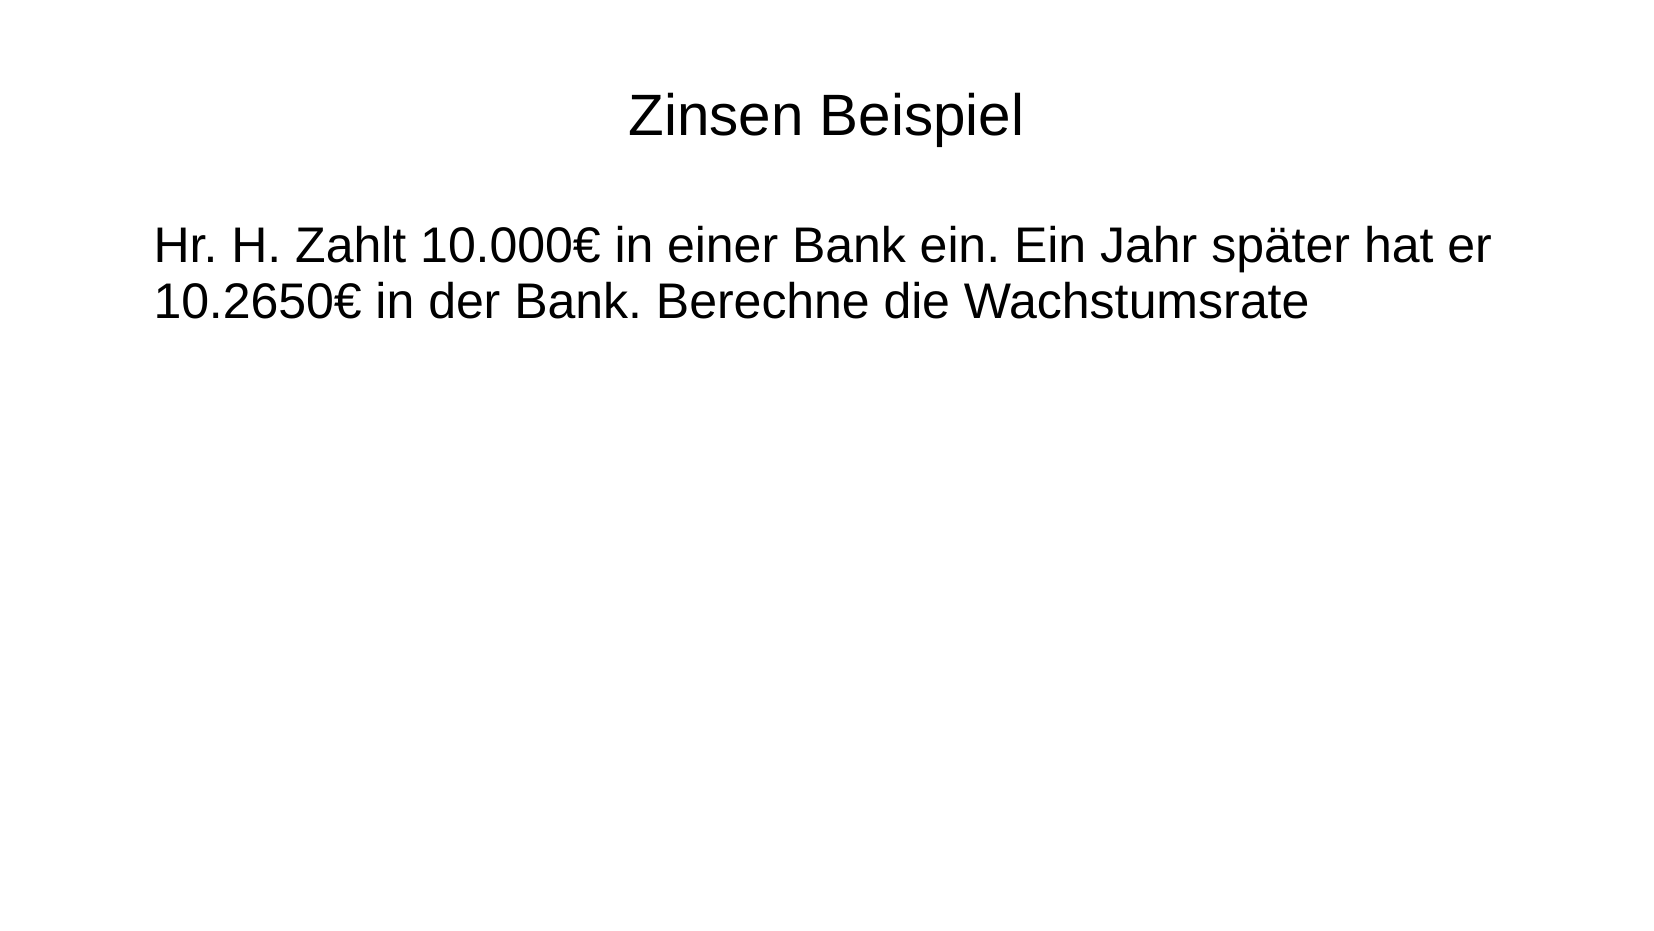

# Zinsen Beispiel
Hr. H. Zahlt 10.000€ in einer Bank ein. Ein Jahr später hat er 10.2650€ in der Bank. Berechne die Wachstumsrate